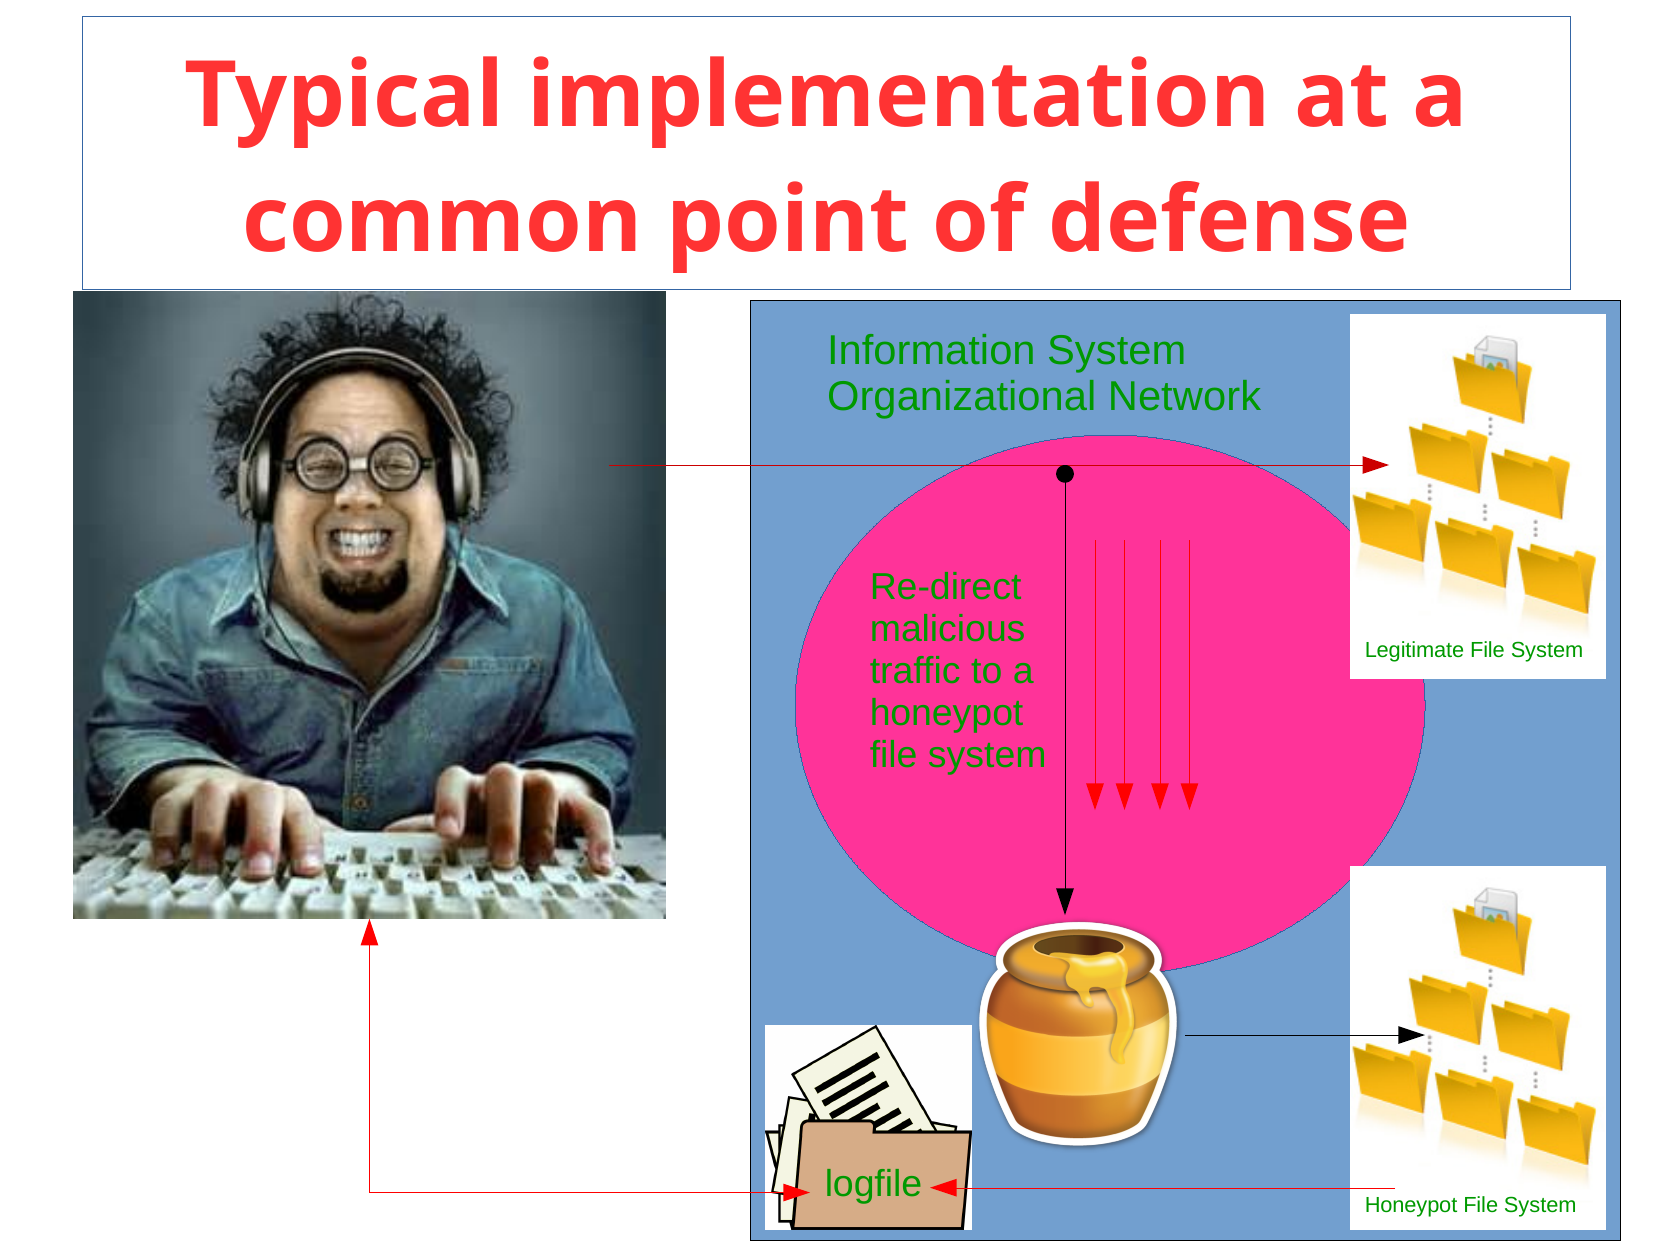

# Typical implementation at a common point of defense
Information System Organizational Network
Re-direct malicious traffic to a honeypot file system
Legitimate File System
logfile
Honeypot File System